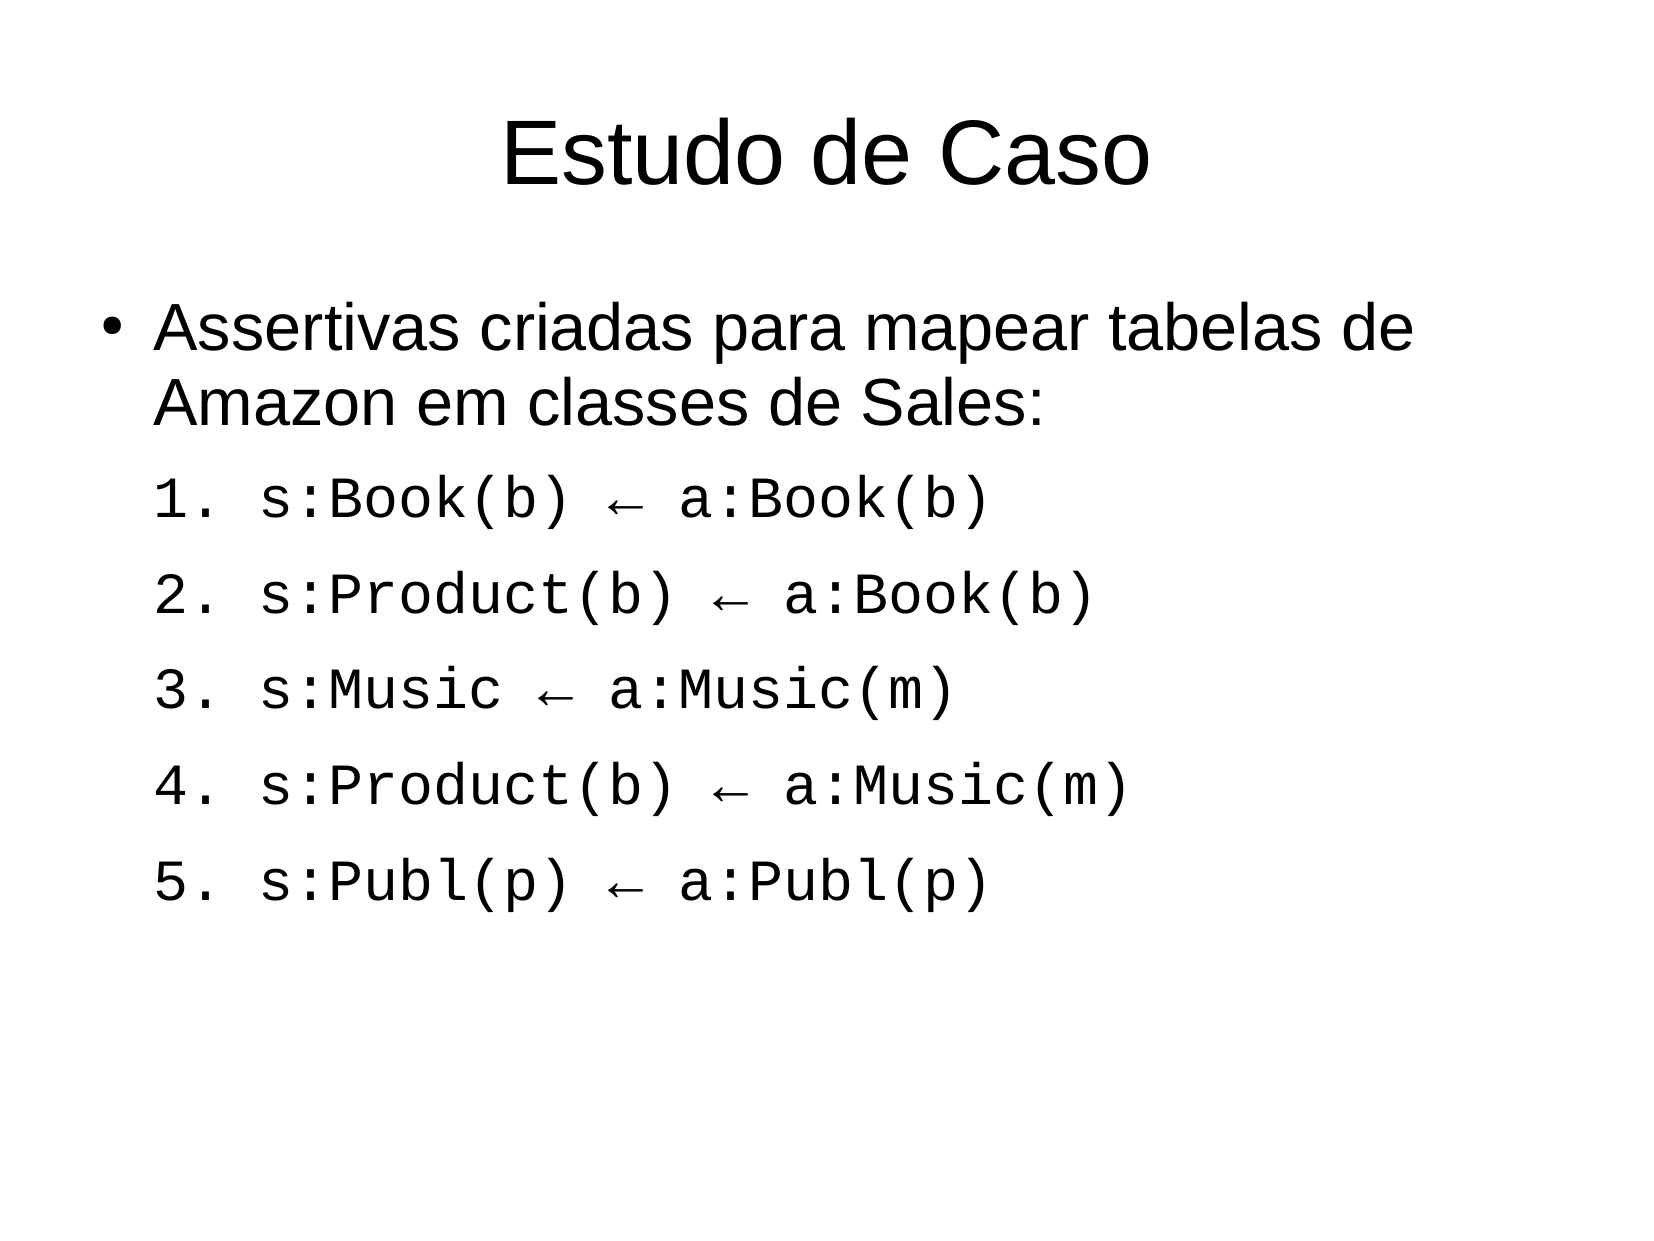

# Estudo de Caso
Assertivas criadas para mapear tabelas de Amazon em classes de Sales:
1. s:Book(b) ← a:Book(b)
2. s:Product(b) ← a:Book(b)
3. s:Music ← a:Music(m)
4. s:Product(b) ← a:Music(m)
5. s:Publ(p) ← a:Publ(p)